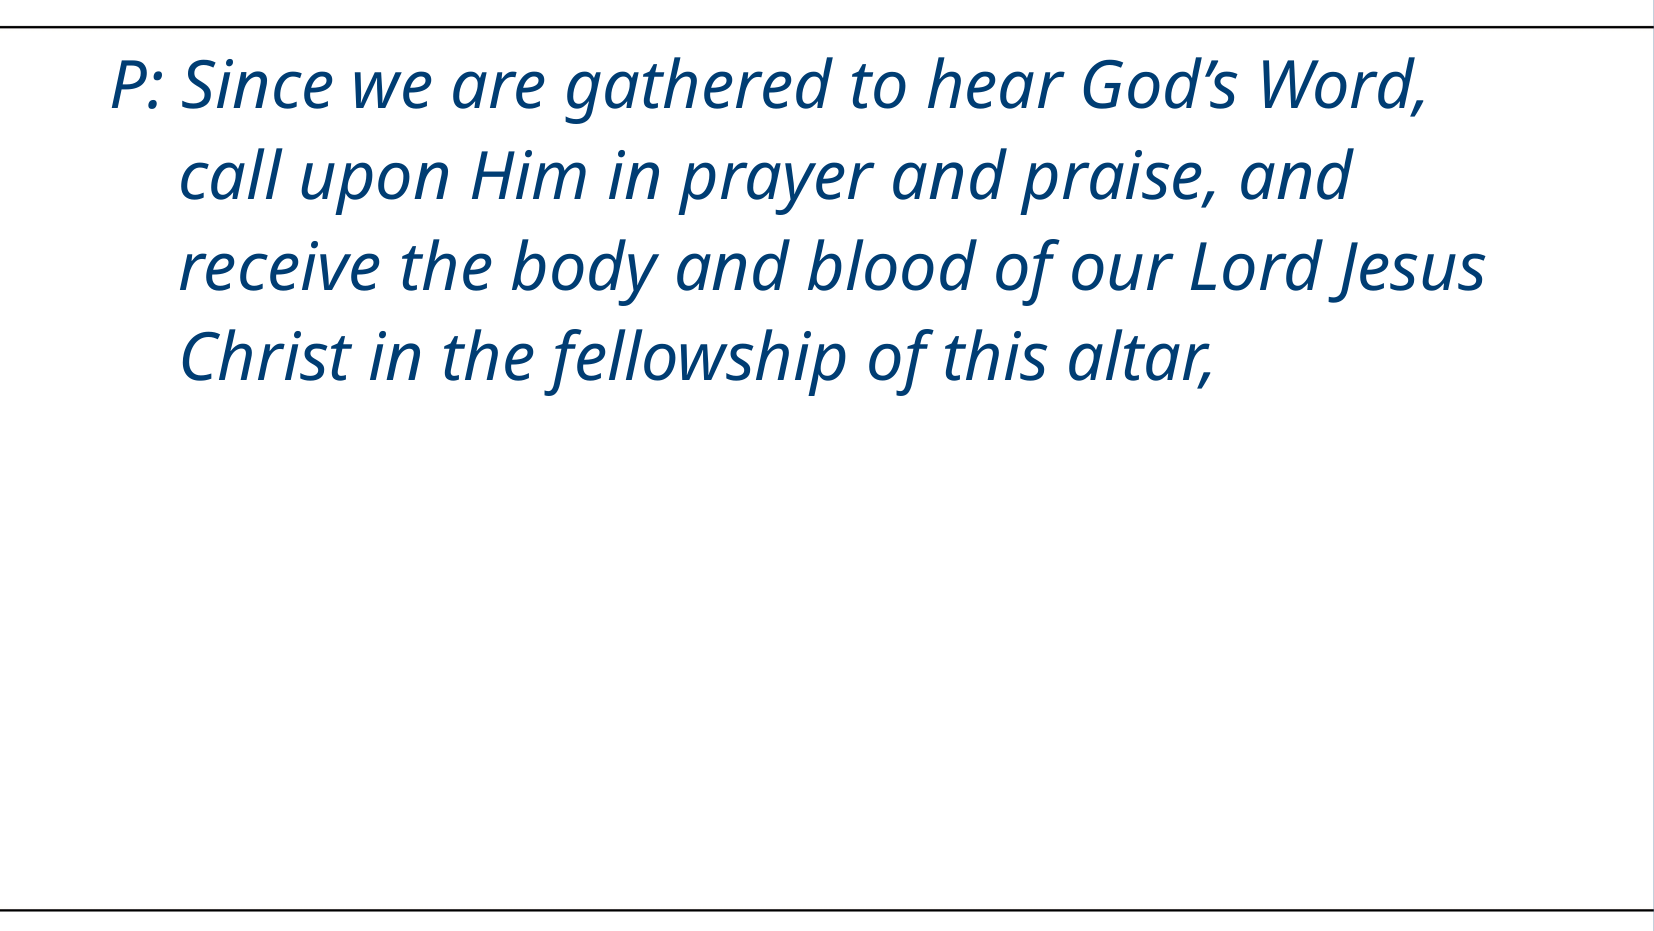

P: Since we are gathered to hear God’s Word,
 call upon Him in prayer and praise, and
 receive the body and blood of our Lord Jesus
 Christ in the fellowship of this altar,